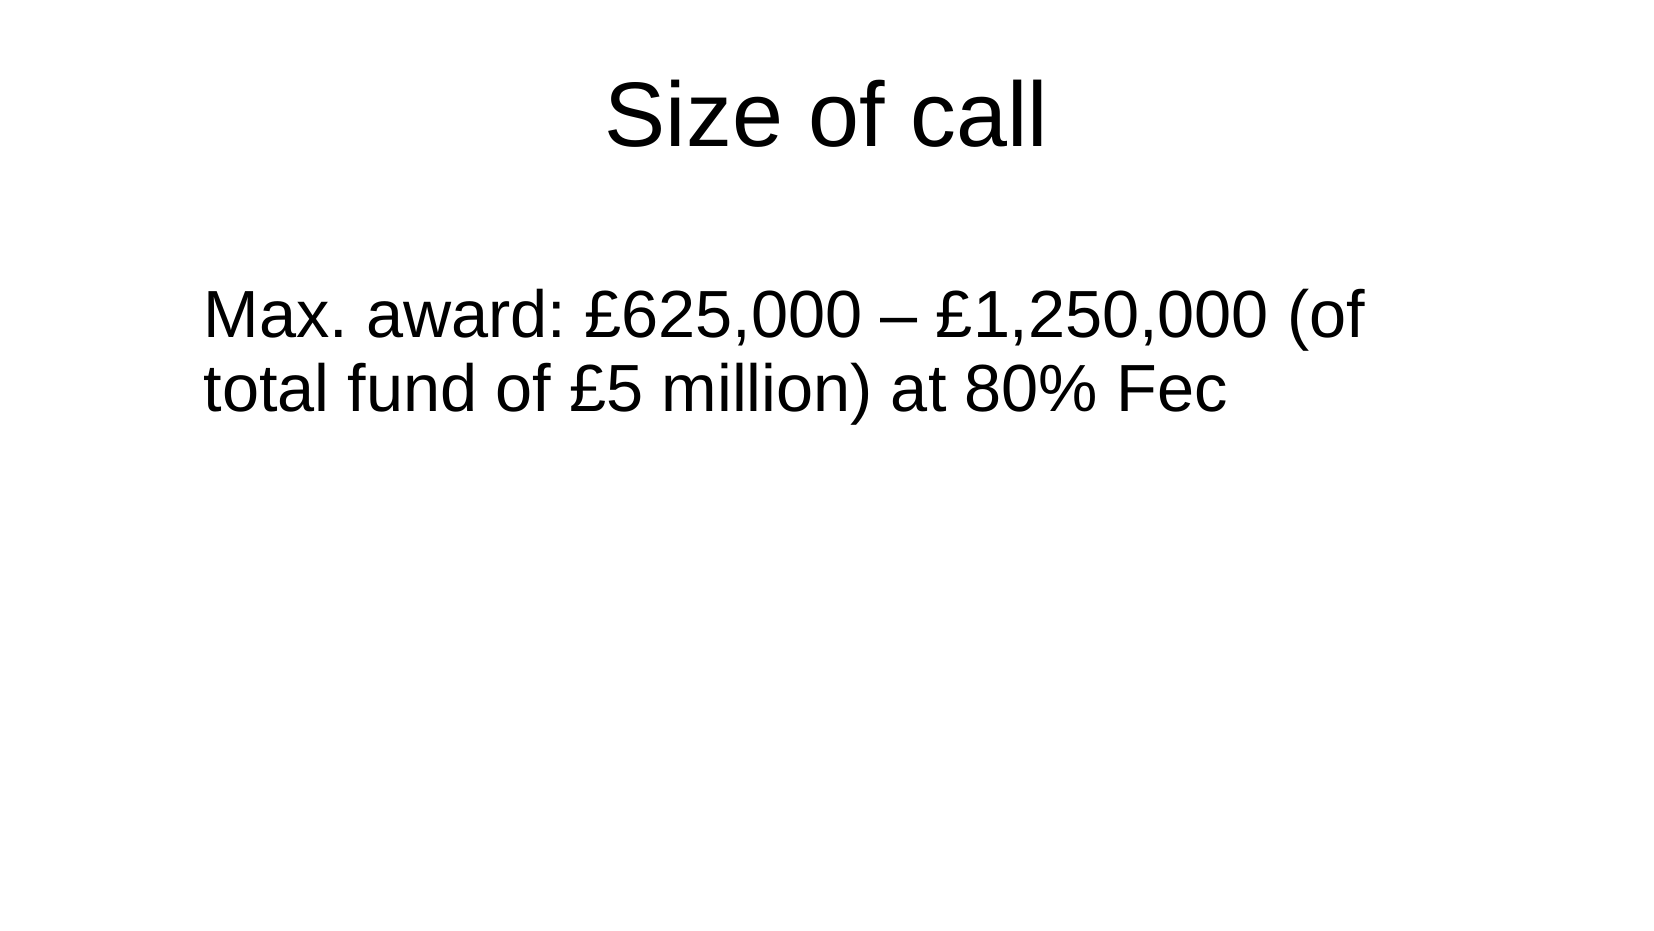

# Size of call
Max. award: £625,000 – £1,250,000 (of total fund of £5 million) at 80% Fec